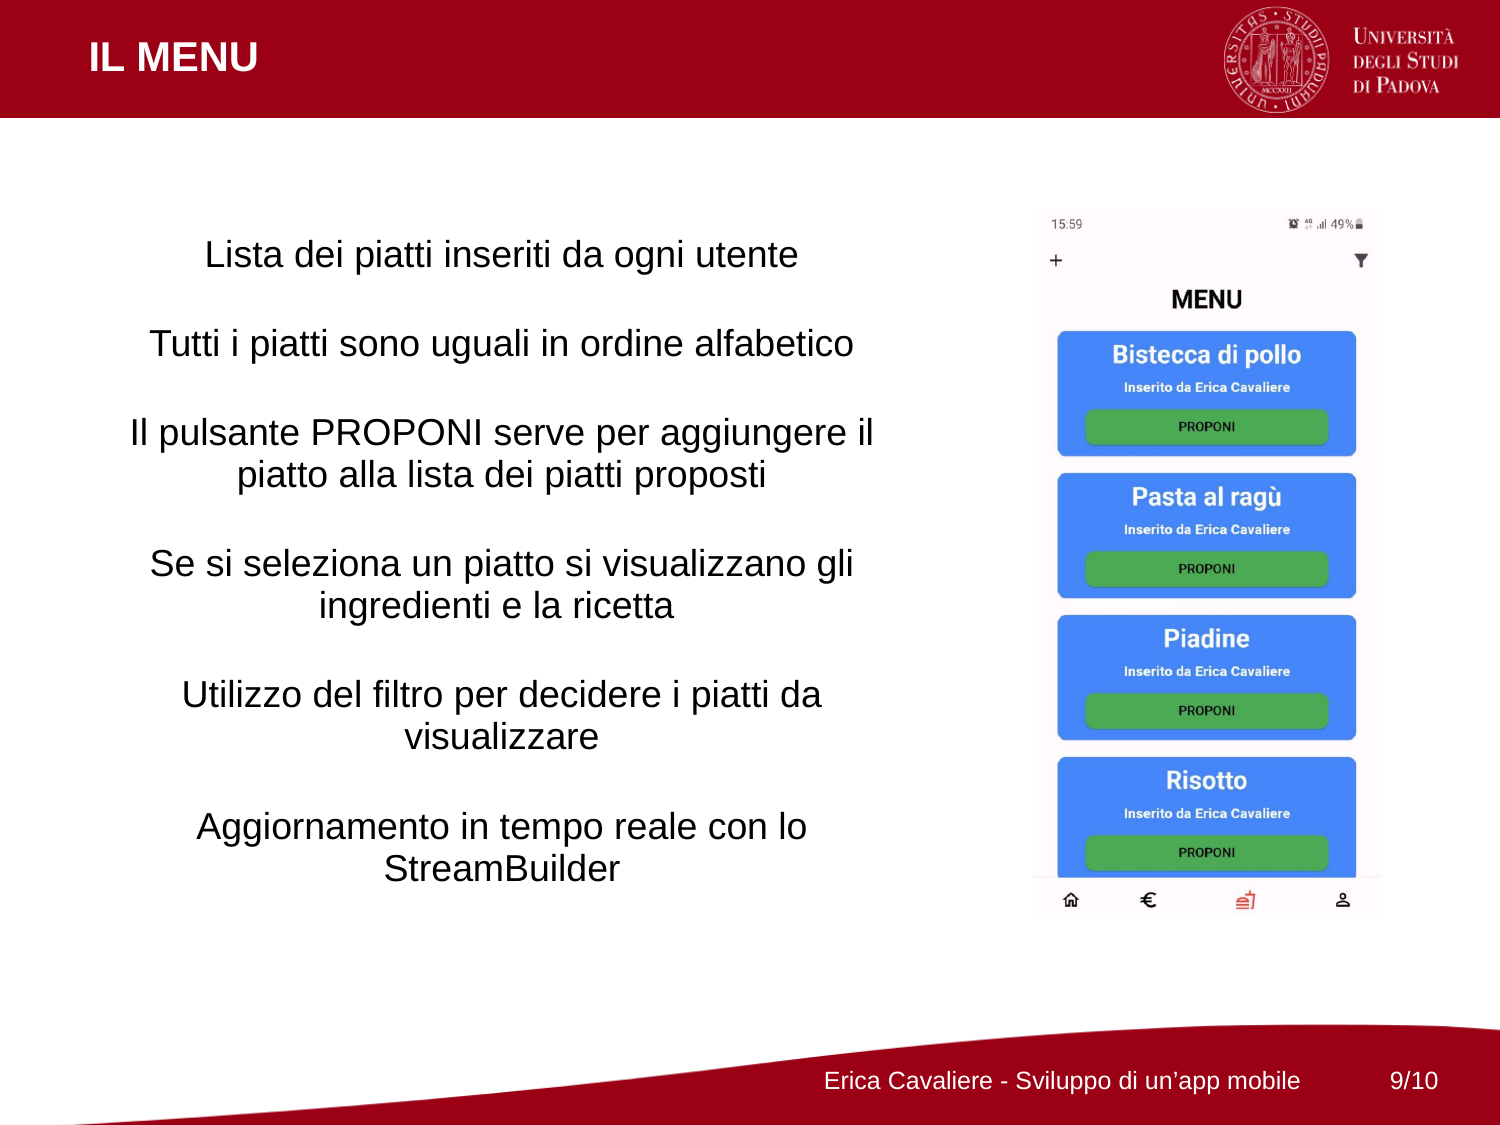

# IL MENU
Lista dei piatti inseriti da ogni utente
Tutti i piatti sono uguali in ordine alfabetico
Il pulsante PROPONI serve per aggiungere il piatto alla lista dei piatti proposti
Se si seleziona un piatto si visualizzano gli ingredienti e la ricetta
Utilizzo del filtro per decidere i piatti da visualizzare
Aggiornamento in tempo reale con lo StreamBuilder
Erica Cavaliere - Sviluppo di un’app mobile
9/10